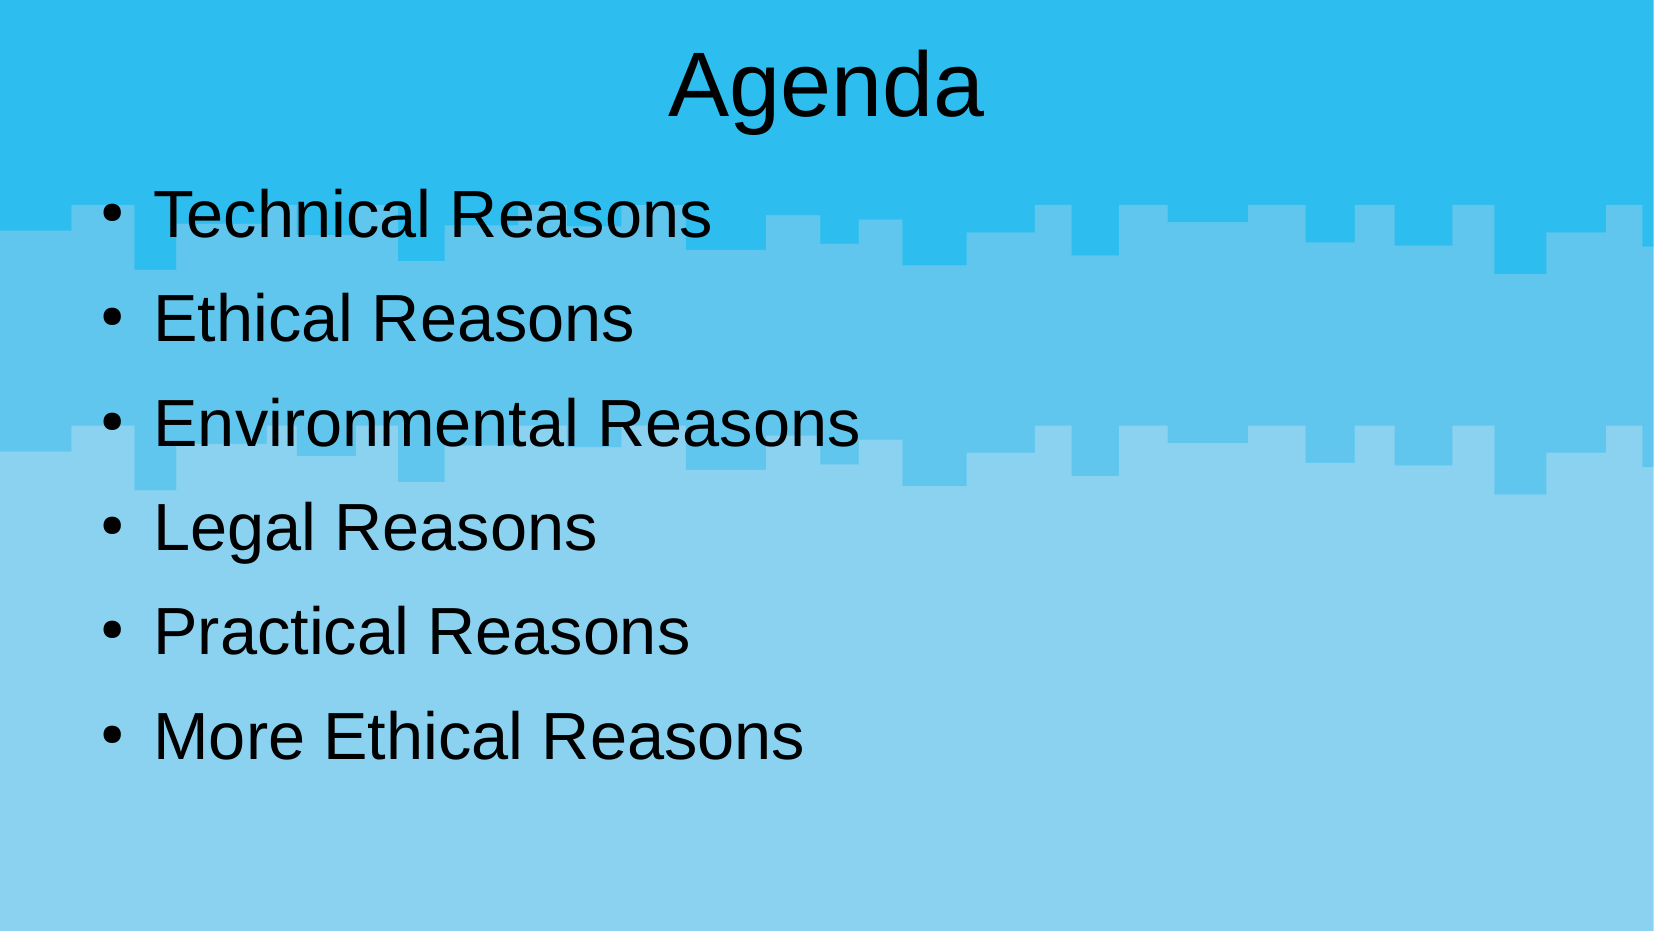

# Agenda
Technical Reasons
Ethical Reasons
Environmental Reasons
Legal Reasons
Practical Reasons
More Ethical Reasons